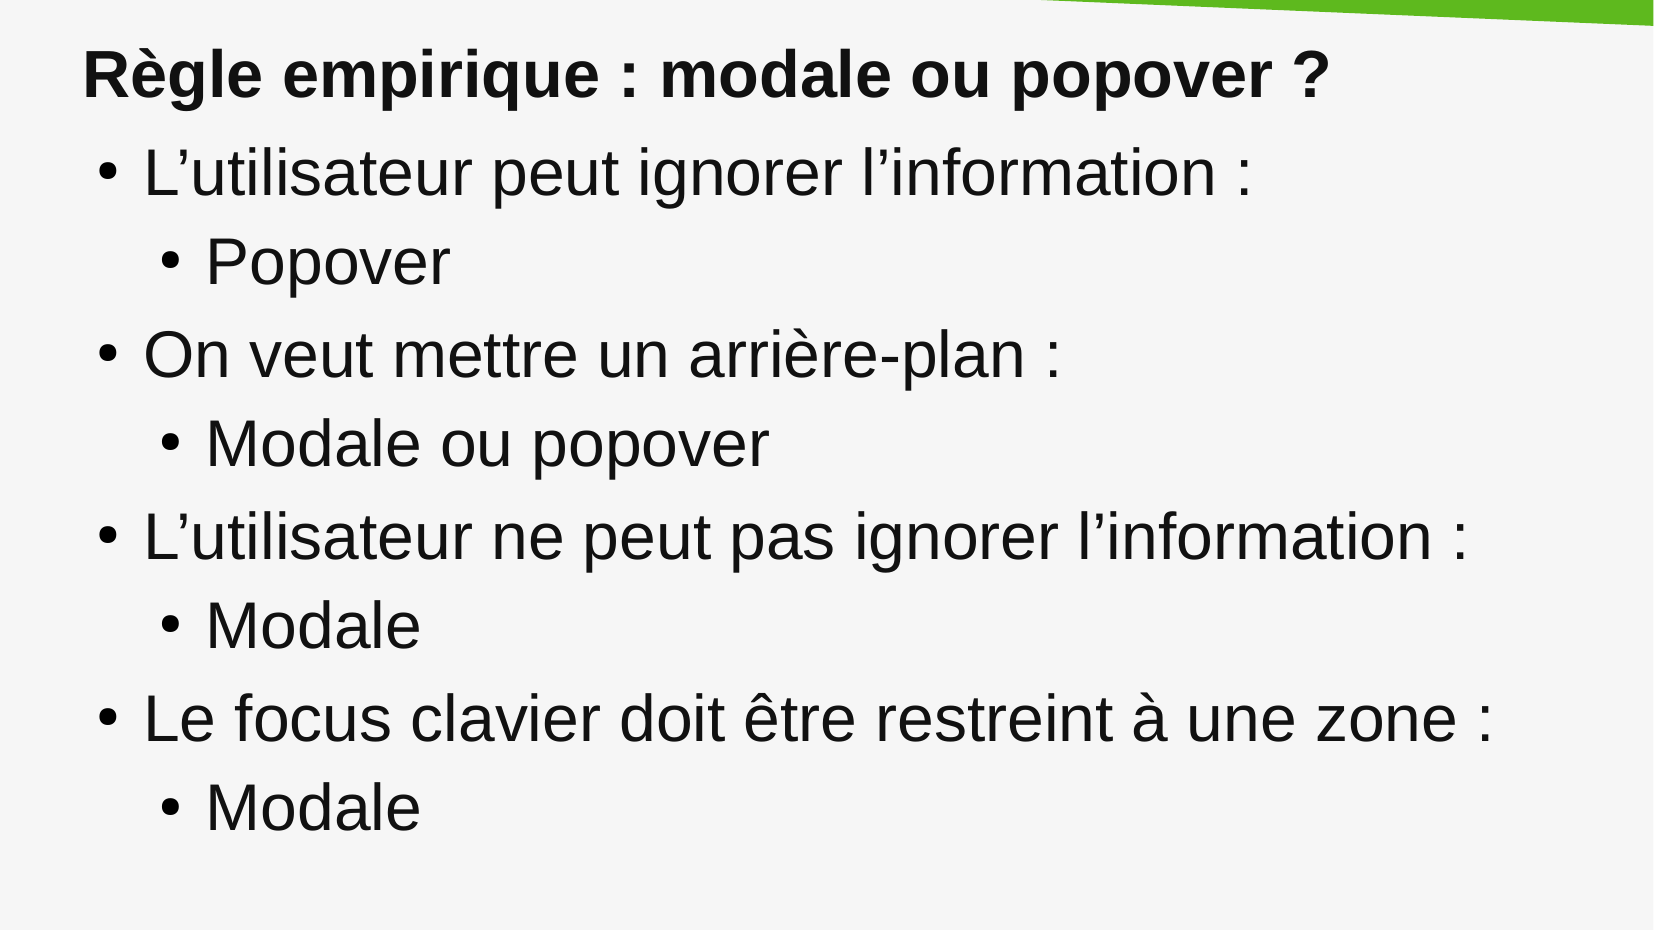

# Règle empirique : modale ou popover ?
L’utilisateur peut ignorer l’information :
Popover
On veut mettre un arrière-plan :
Modale ou popover
L’utilisateur ne peut pas ignorer l’information :
Modale
Le focus clavier doit être restreint à une zone :
Modale